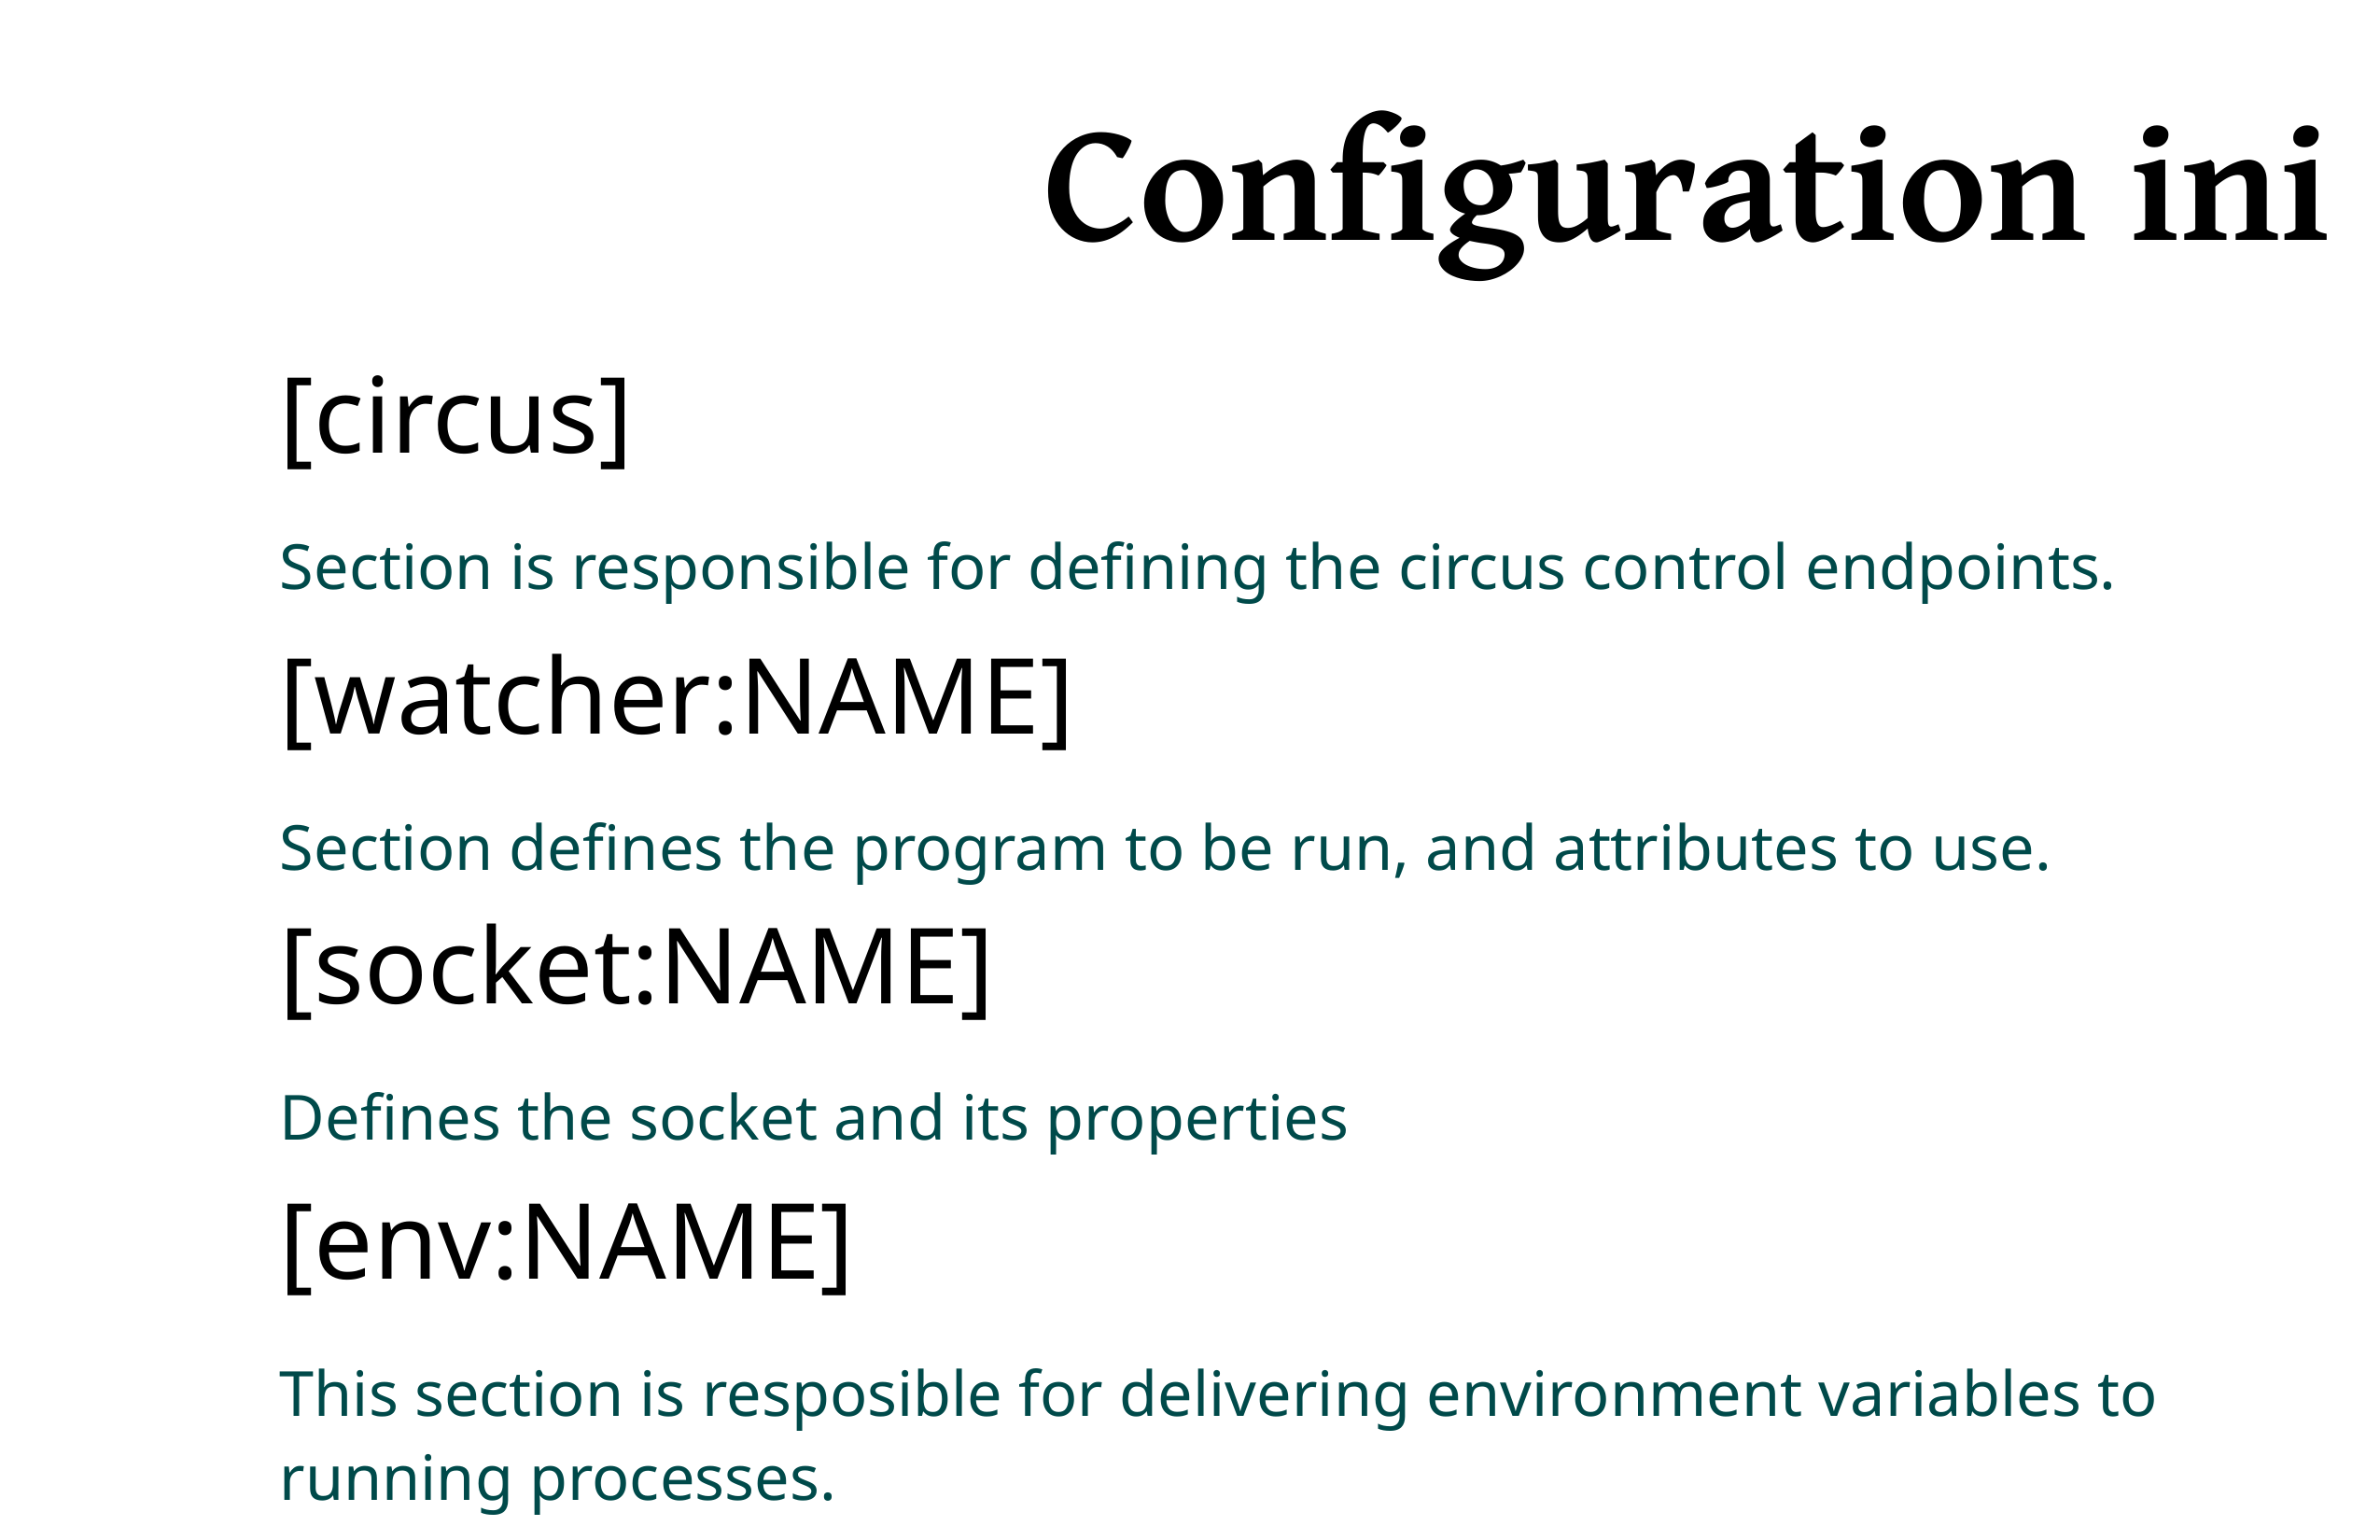

Configuration ini
[circus]
Section is responsible for defining the circus control endpoints.
[watcher:NAME]
Section defines the program to be run, and attributes to use.
[socket:NAME]
Defines the socket and its properties
[env:NAME]
This section is resposible for delivering environment variables to running processes.